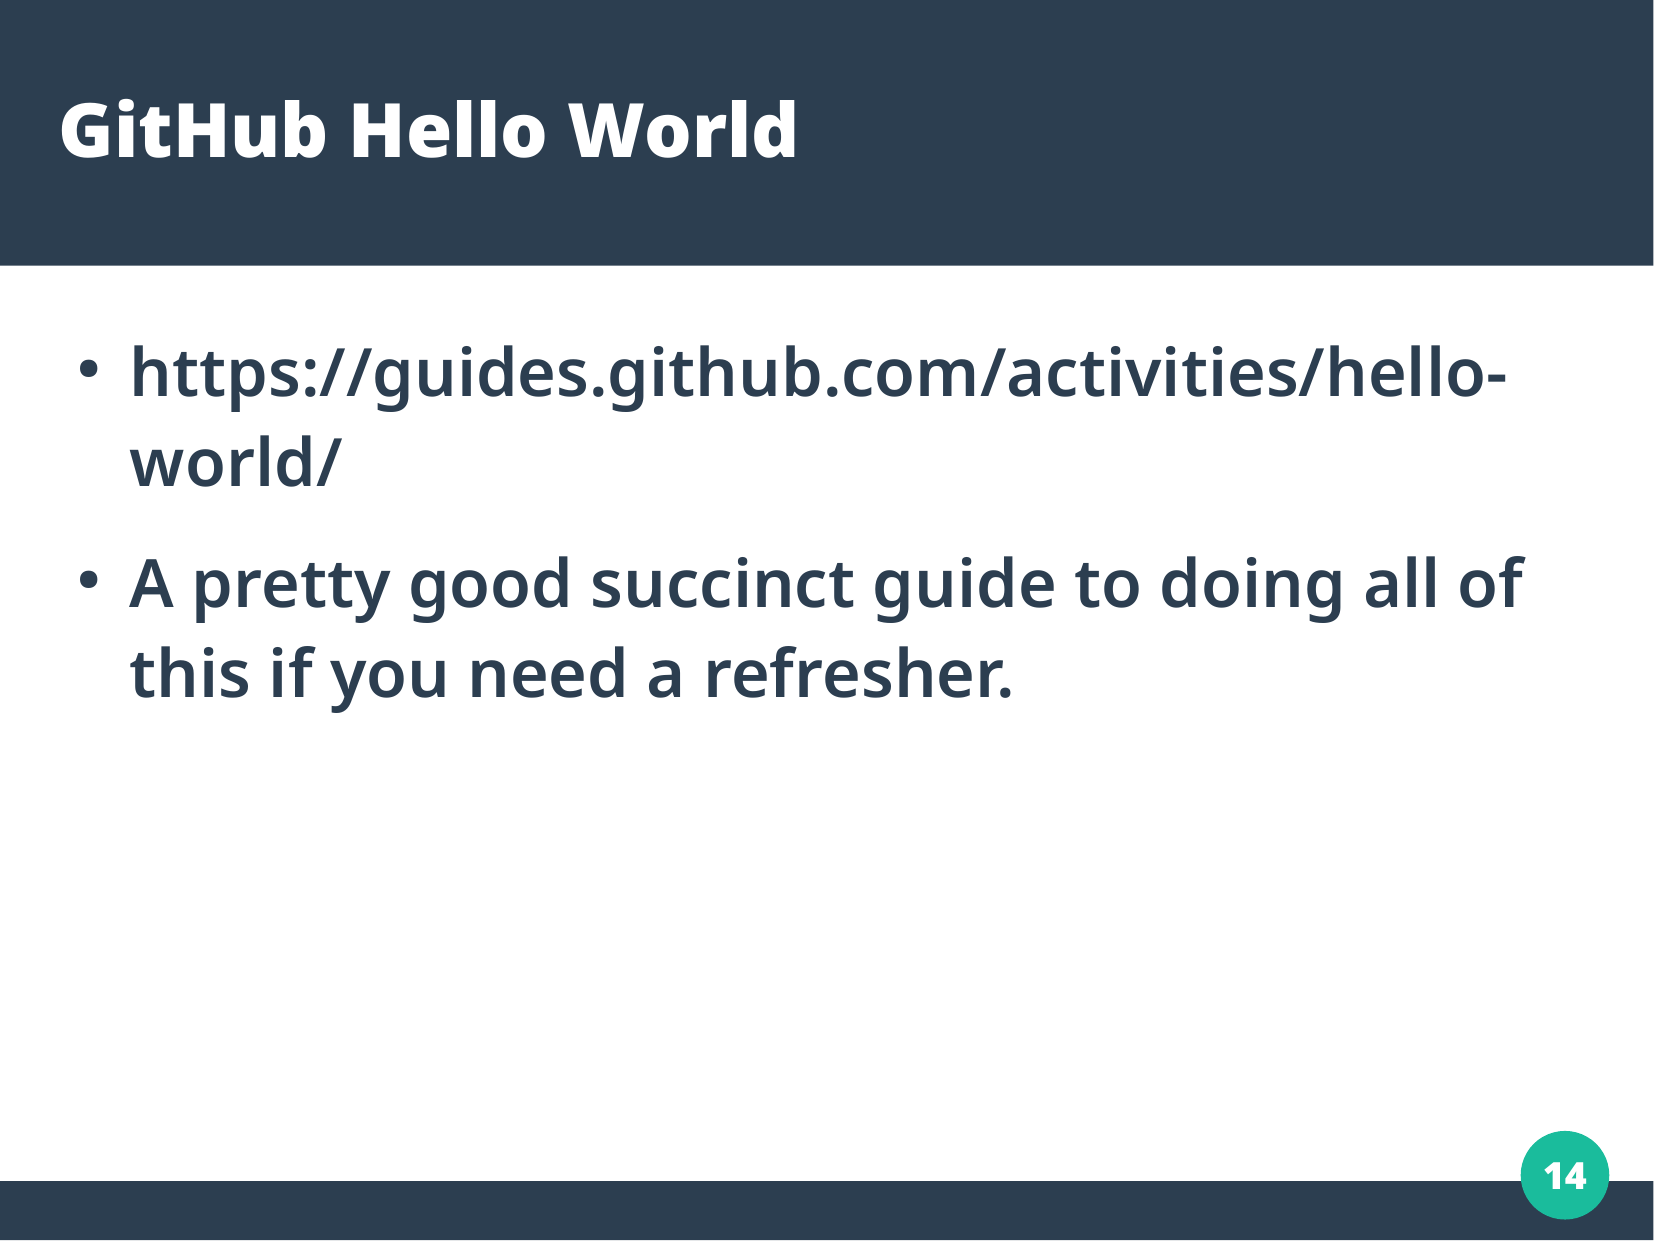

# GitHub Hello World
https://guides.github.com/activities/hello-world/
A pretty good succinct guide to doing all of this if you need a refresher.
14